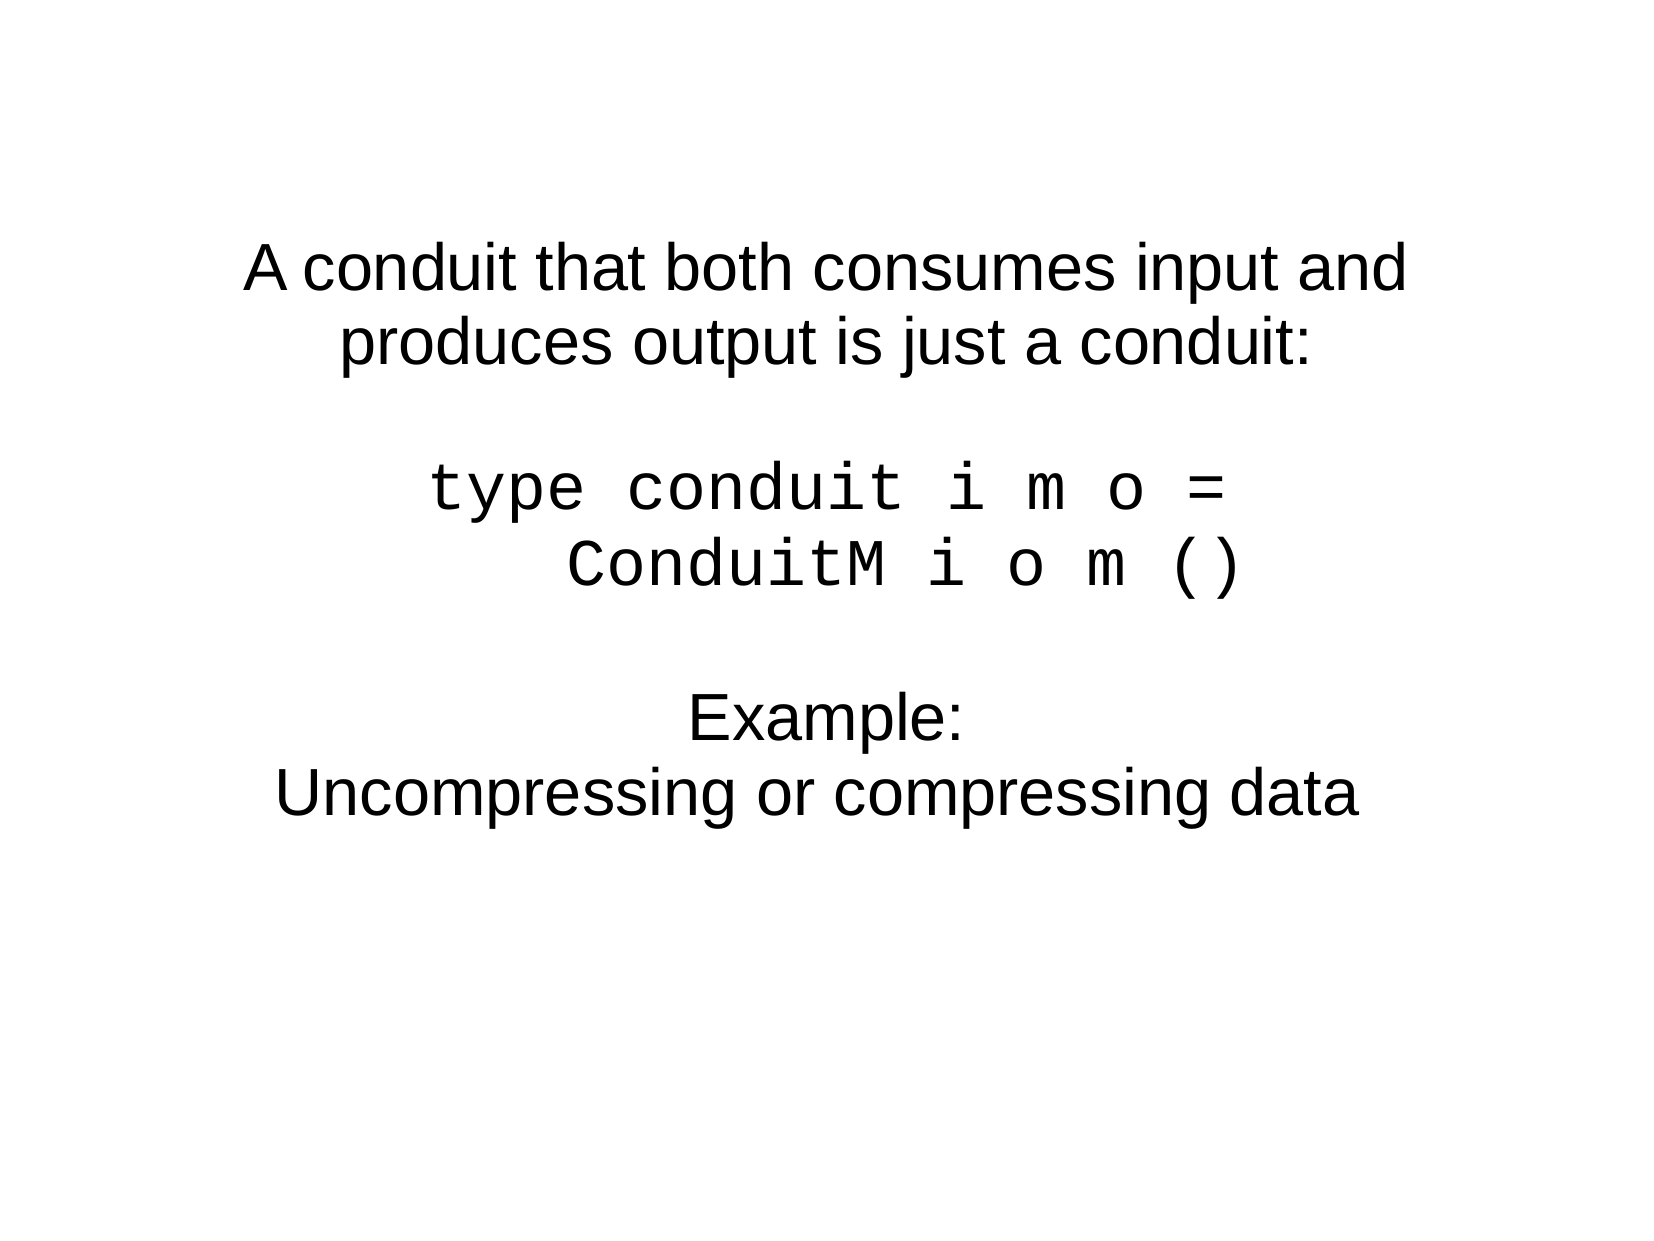

# A conduit that both consumes input and
produces output is just a conduit:
type conduit i m o =
 ConduitM i o m ()
Example:
Uncompressing or compressing data